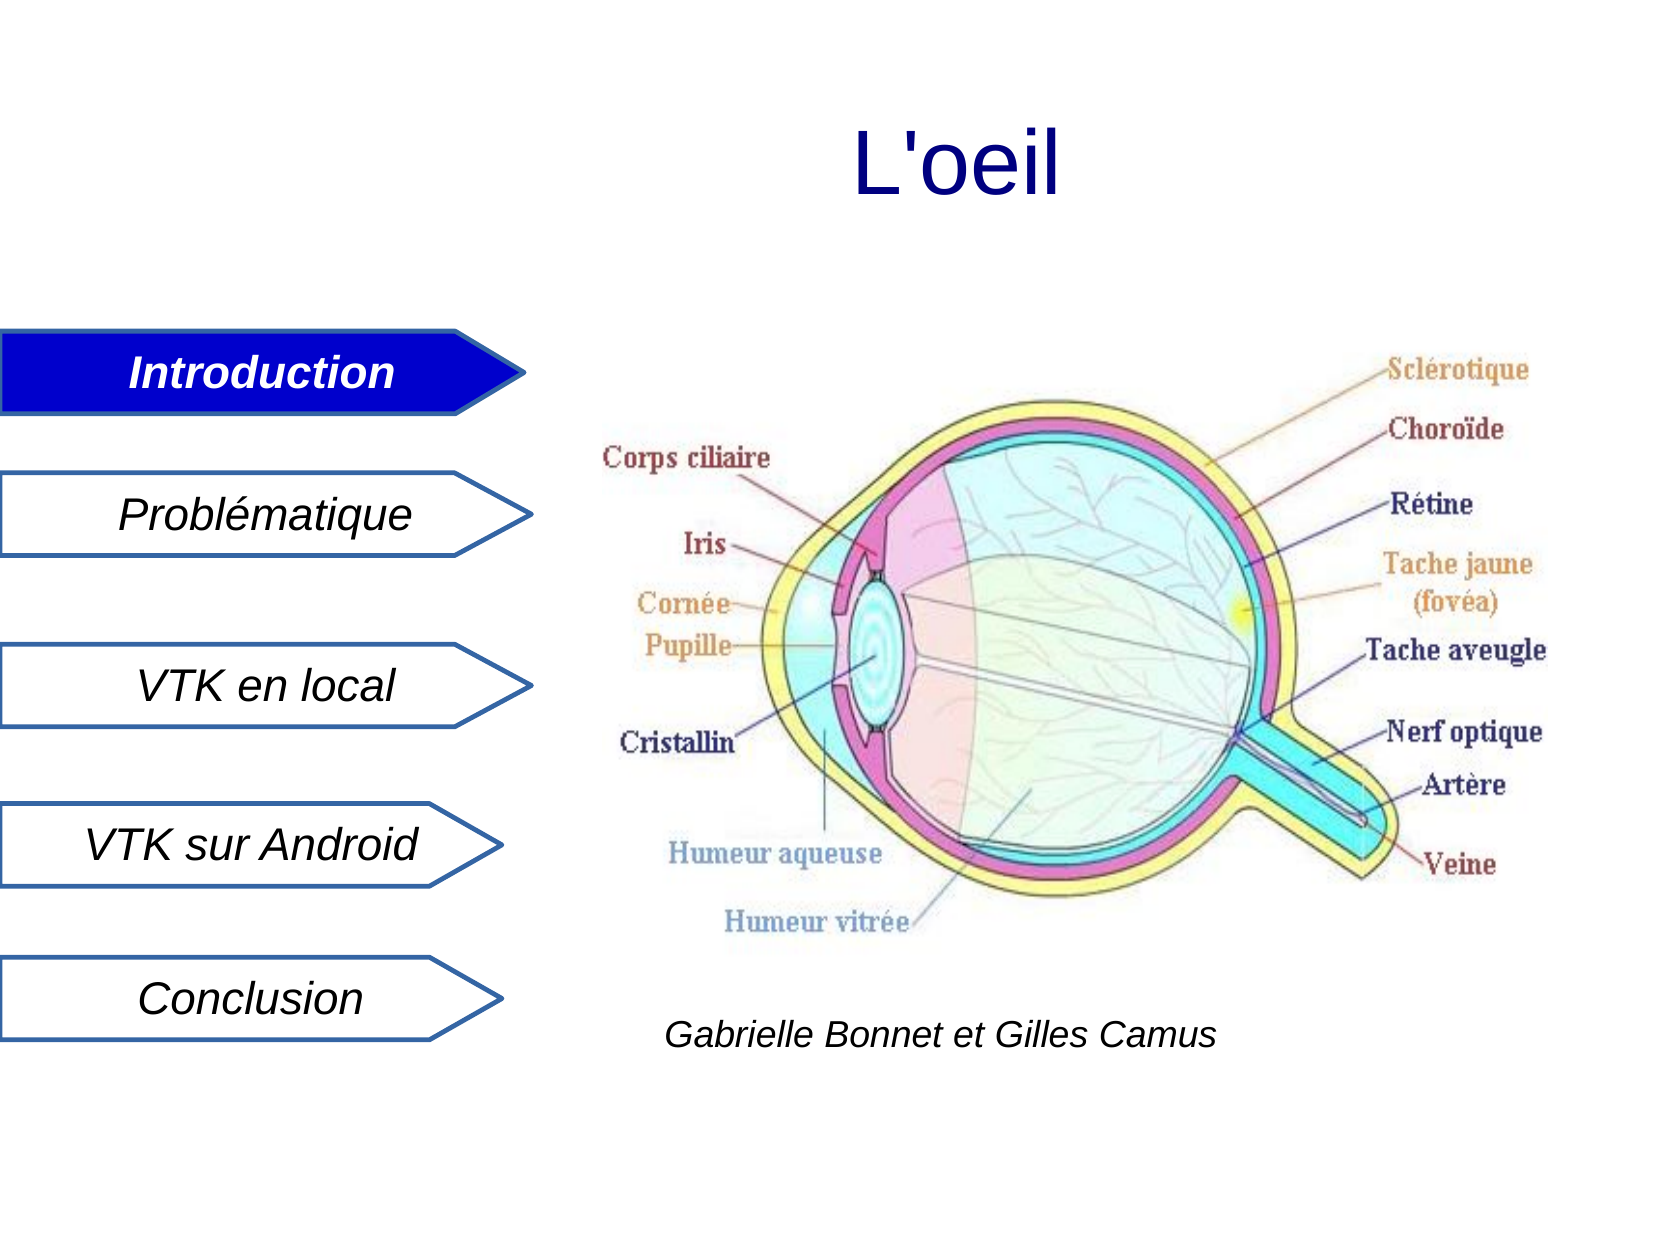

# L'oeil
Introduction
Problématique
VTK en local
VTK sur Android
Conclusion
Gabrielle Bonnet et Gilles Camus